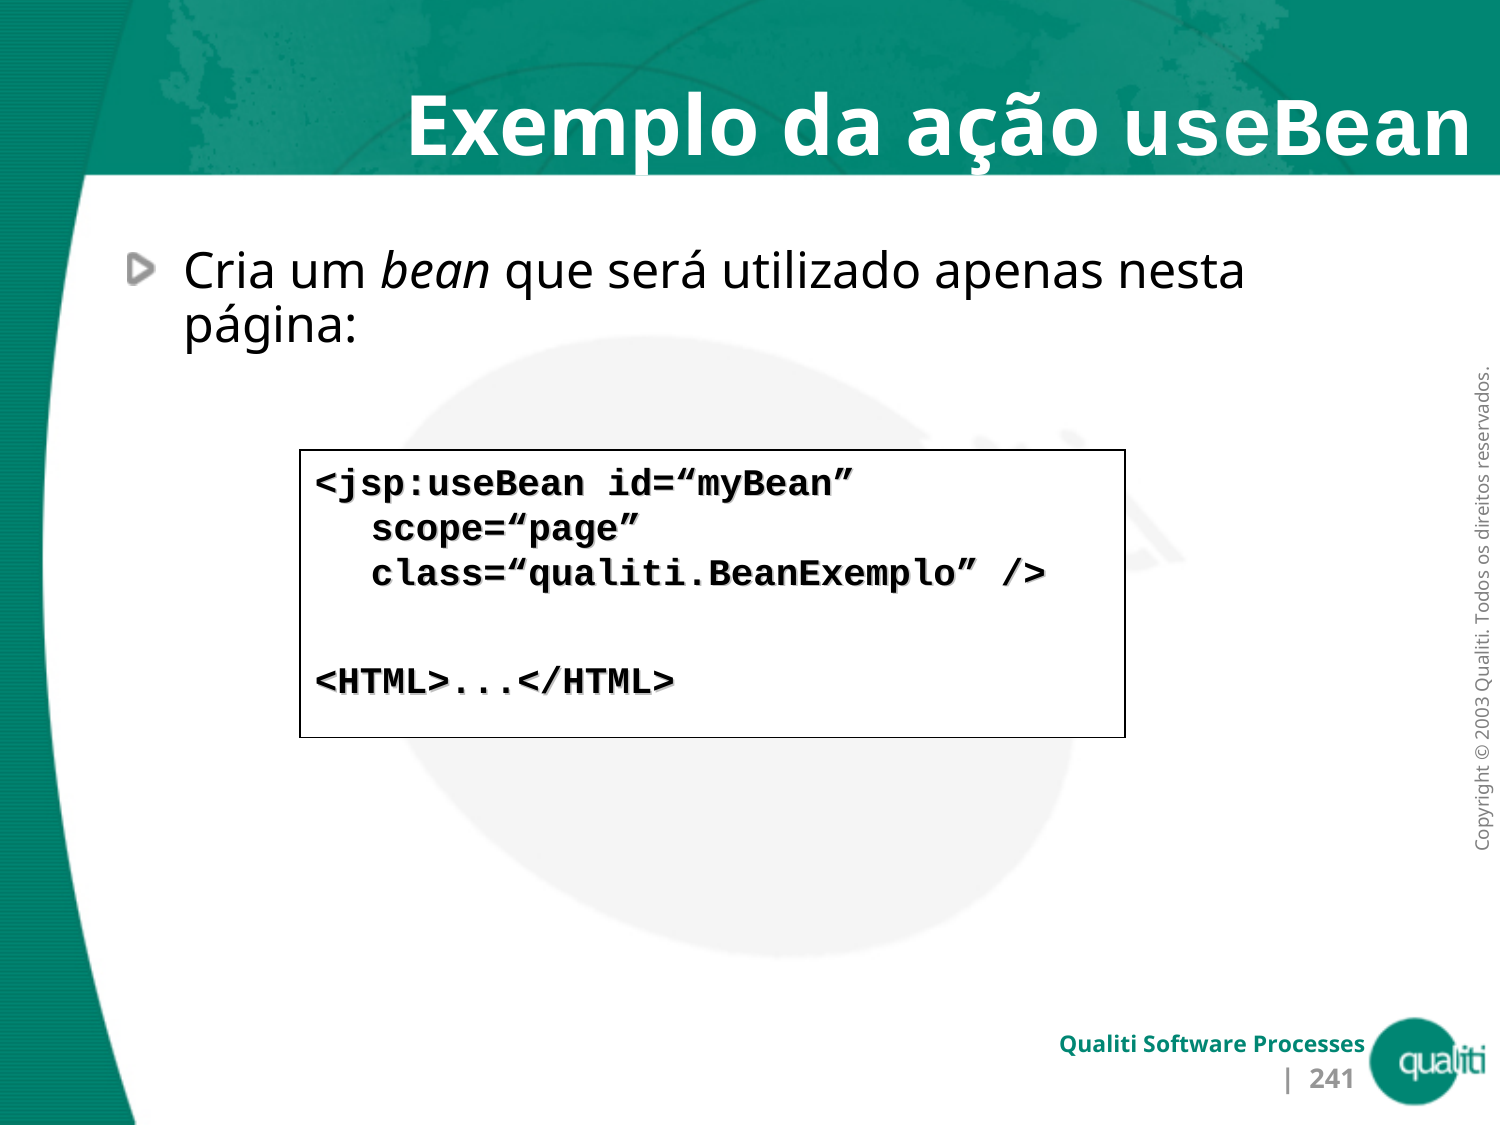

# Exemplo da ação useBean
Cria um bean que será utilizado apenas nesta página:
<jsp:useBean id=“myBean” scope=“page” class=“qualiti.BeanExemplo” />
<HTML>...</HTML>